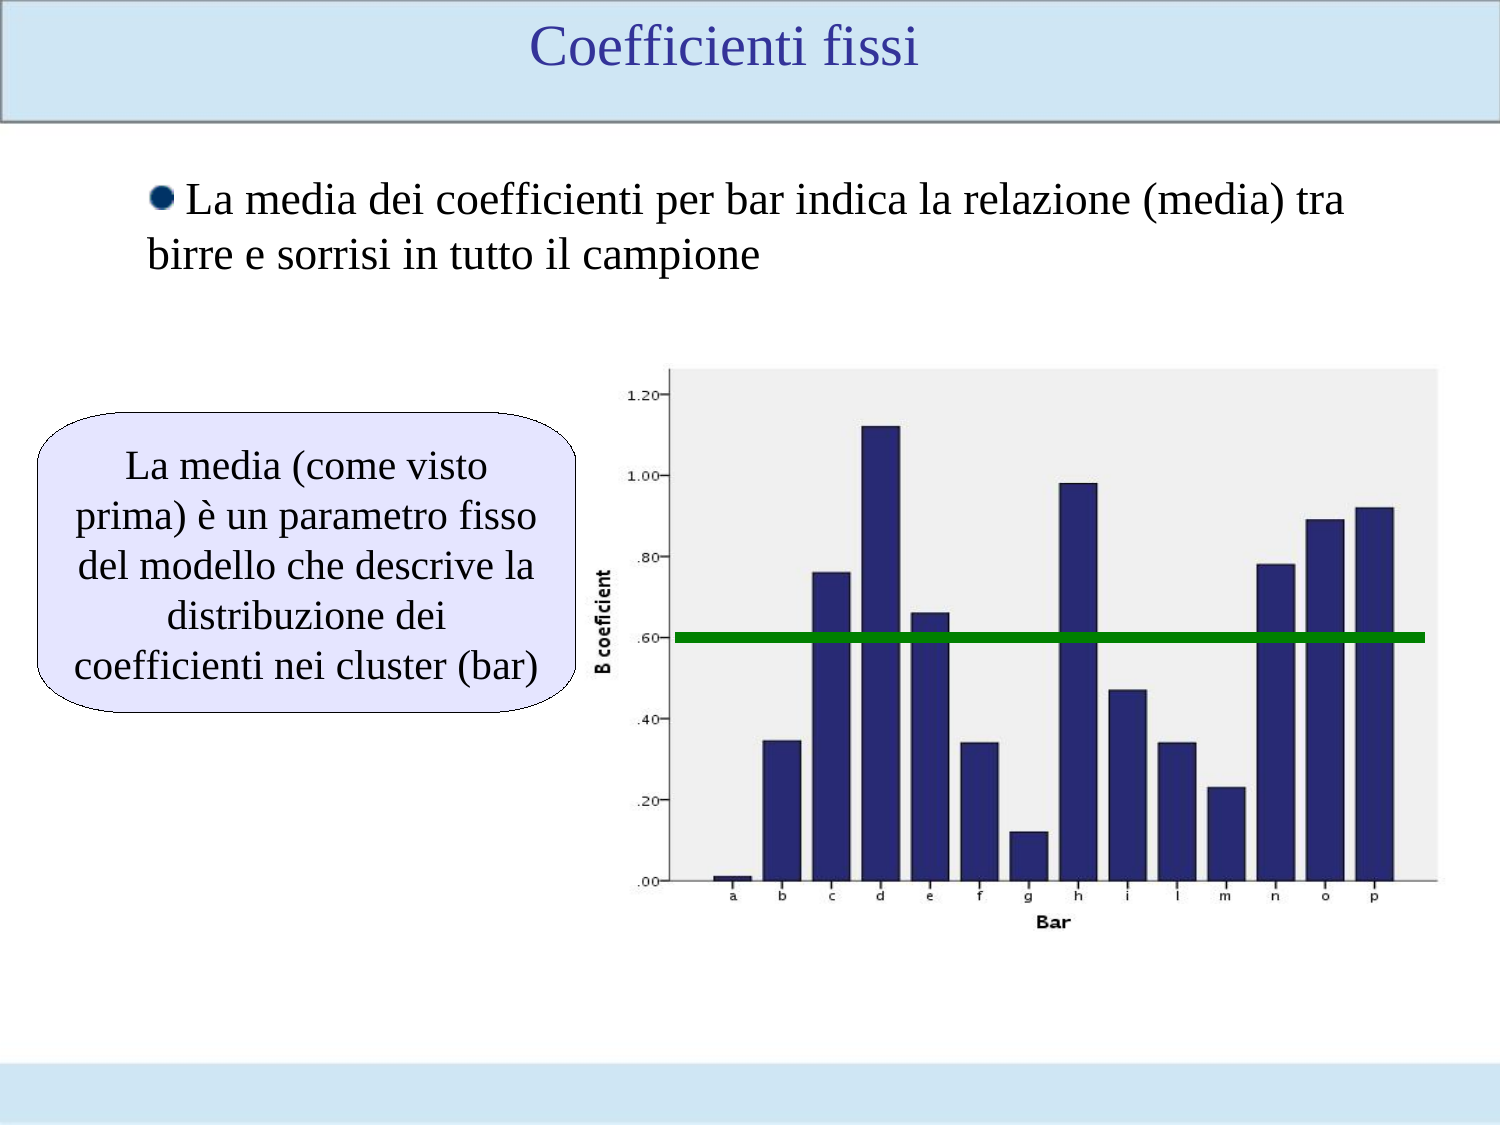

# Coefficienti fissi
 La media dei coefficienti per bar indica la relazione (media) tra birre e sorrisi in tutto il campione
La media (come visto prima) è un parametro fisso del modello che descrive la distribuzione dei coefficienti nei cluster (bar)
23